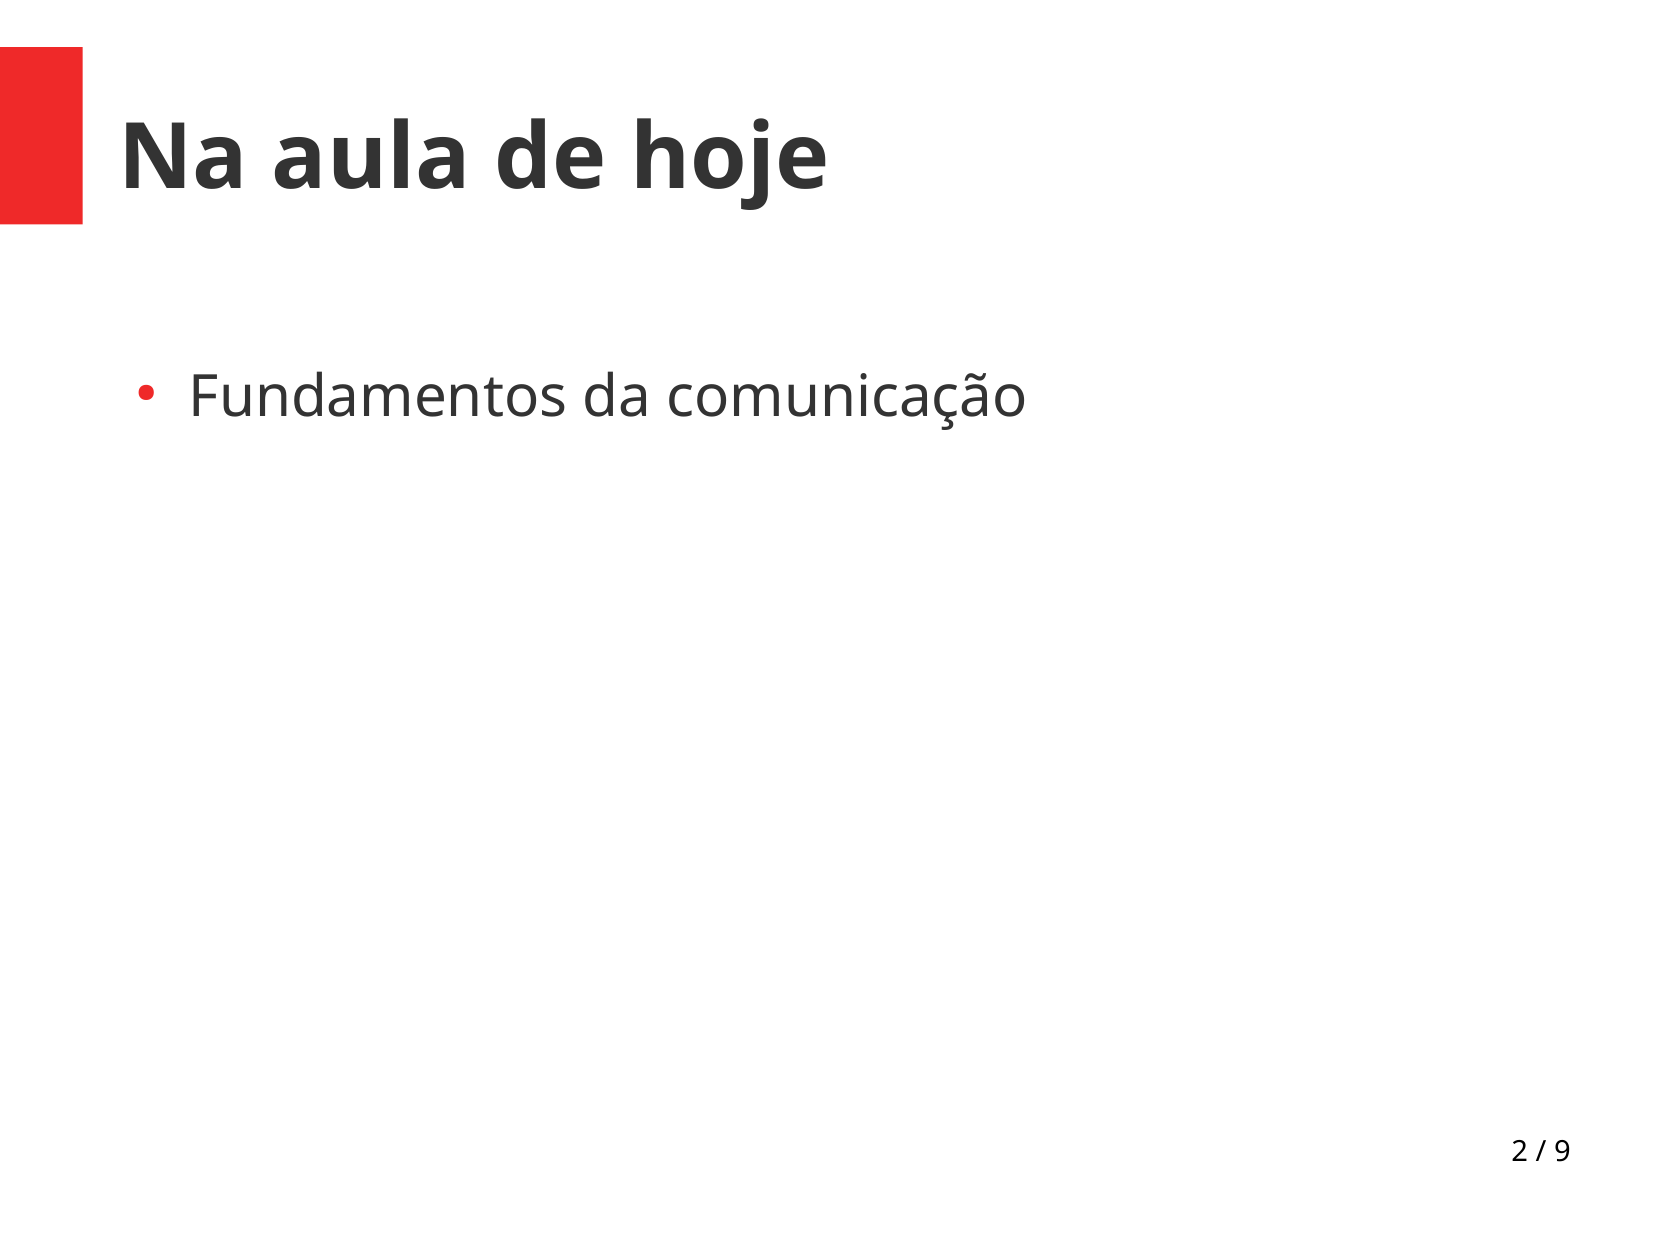

# Na aula de hoje
Fundamentos da comunicação
2